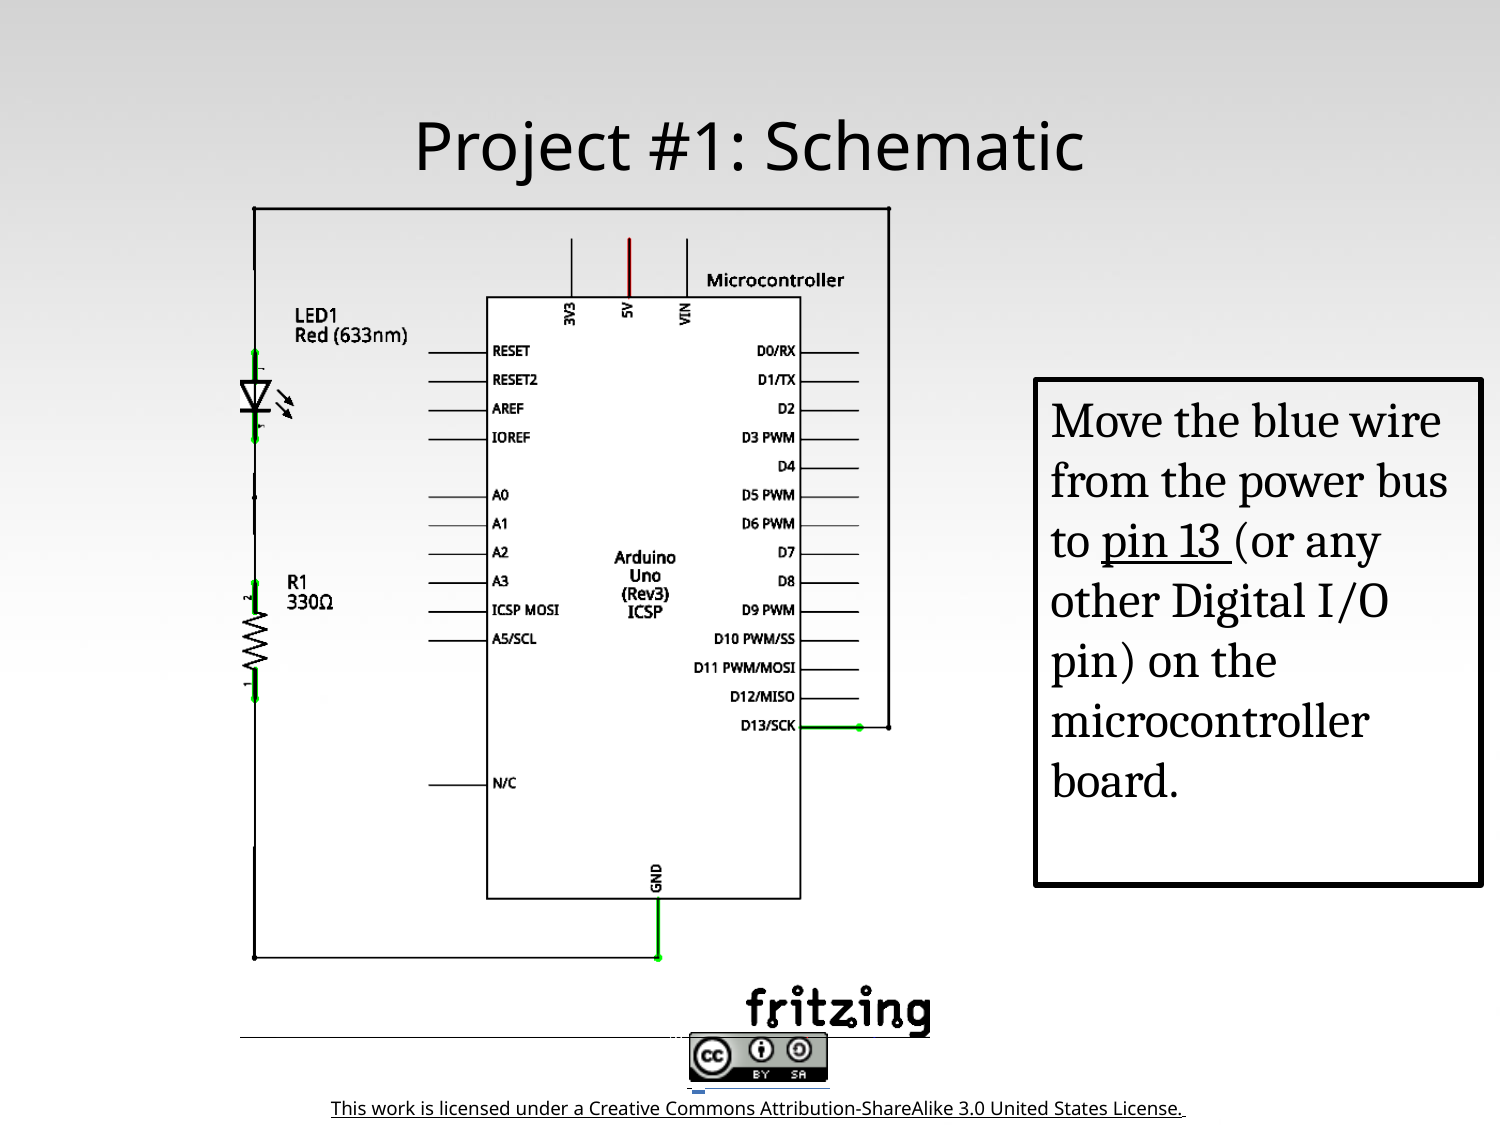

# Project #1: Schematic
Move the blue wire from the power bus to pin 13 (or any other Digital I/O pin) on the microcontroller board.